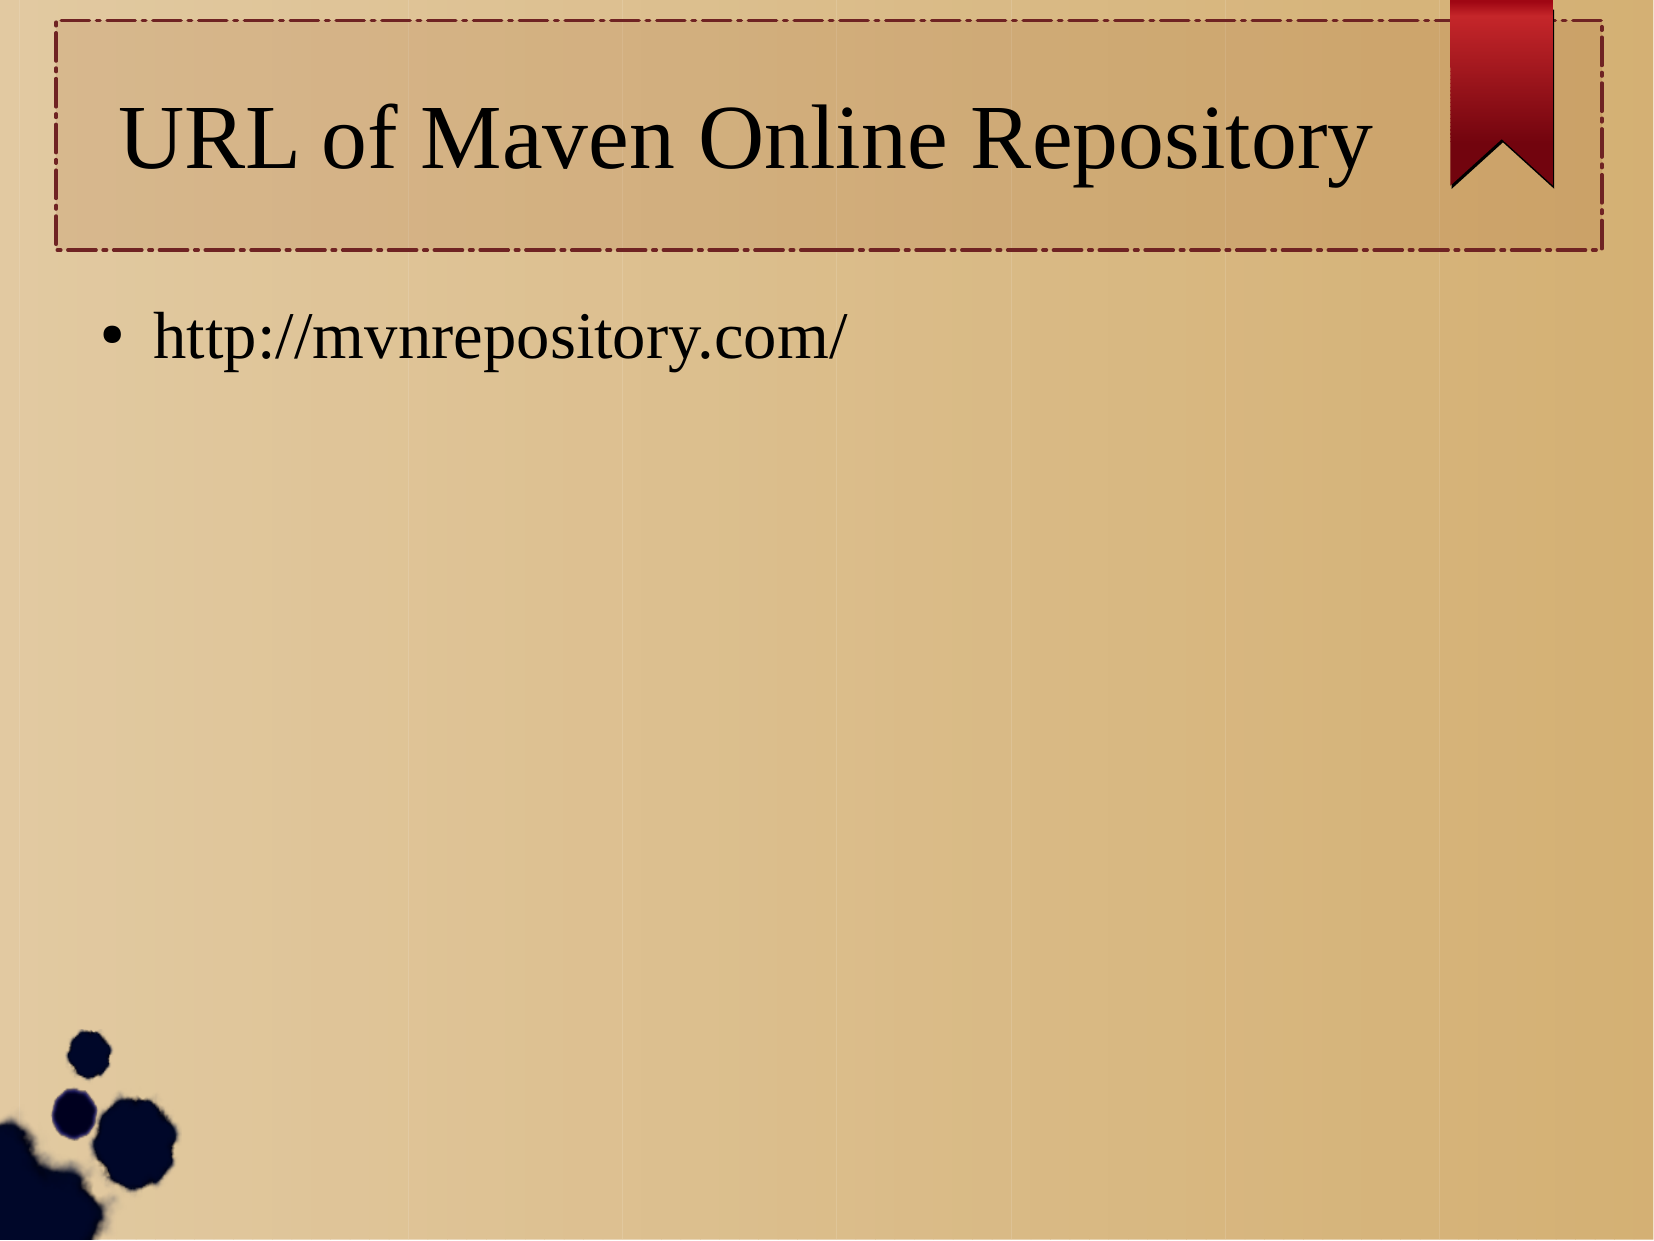

# URL of Maven Online Repository
http://mvnrepository.com/